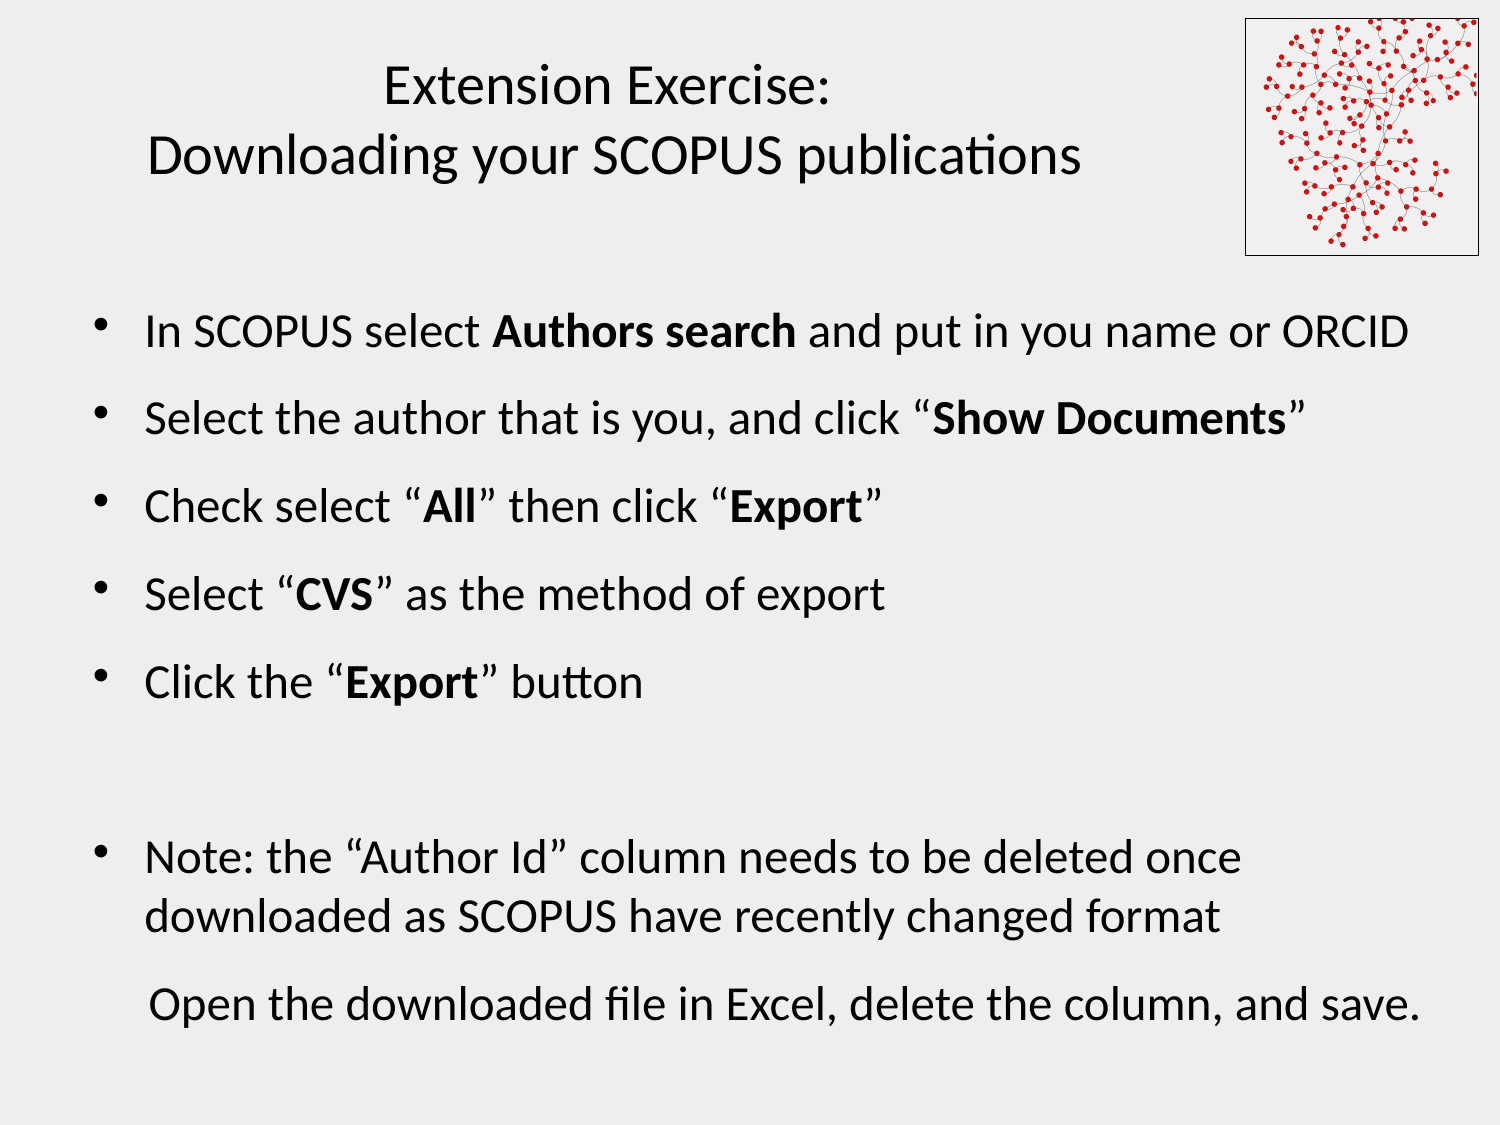

Extension Exercise:
Downloading your SCOPUS publications
In SCOPUS select Authors search and put in you name or ORCID
Select the author that is you, and click “Show Documents”
Check select “All” then click “Export”
Select “CVS” as the method of export
Click the “Export” button
Note: the “Author Id” column needs to be deleted once downloaded as SCOPUS have recently changed format
	Open the downloaded file in Excel, delete the column, and save.